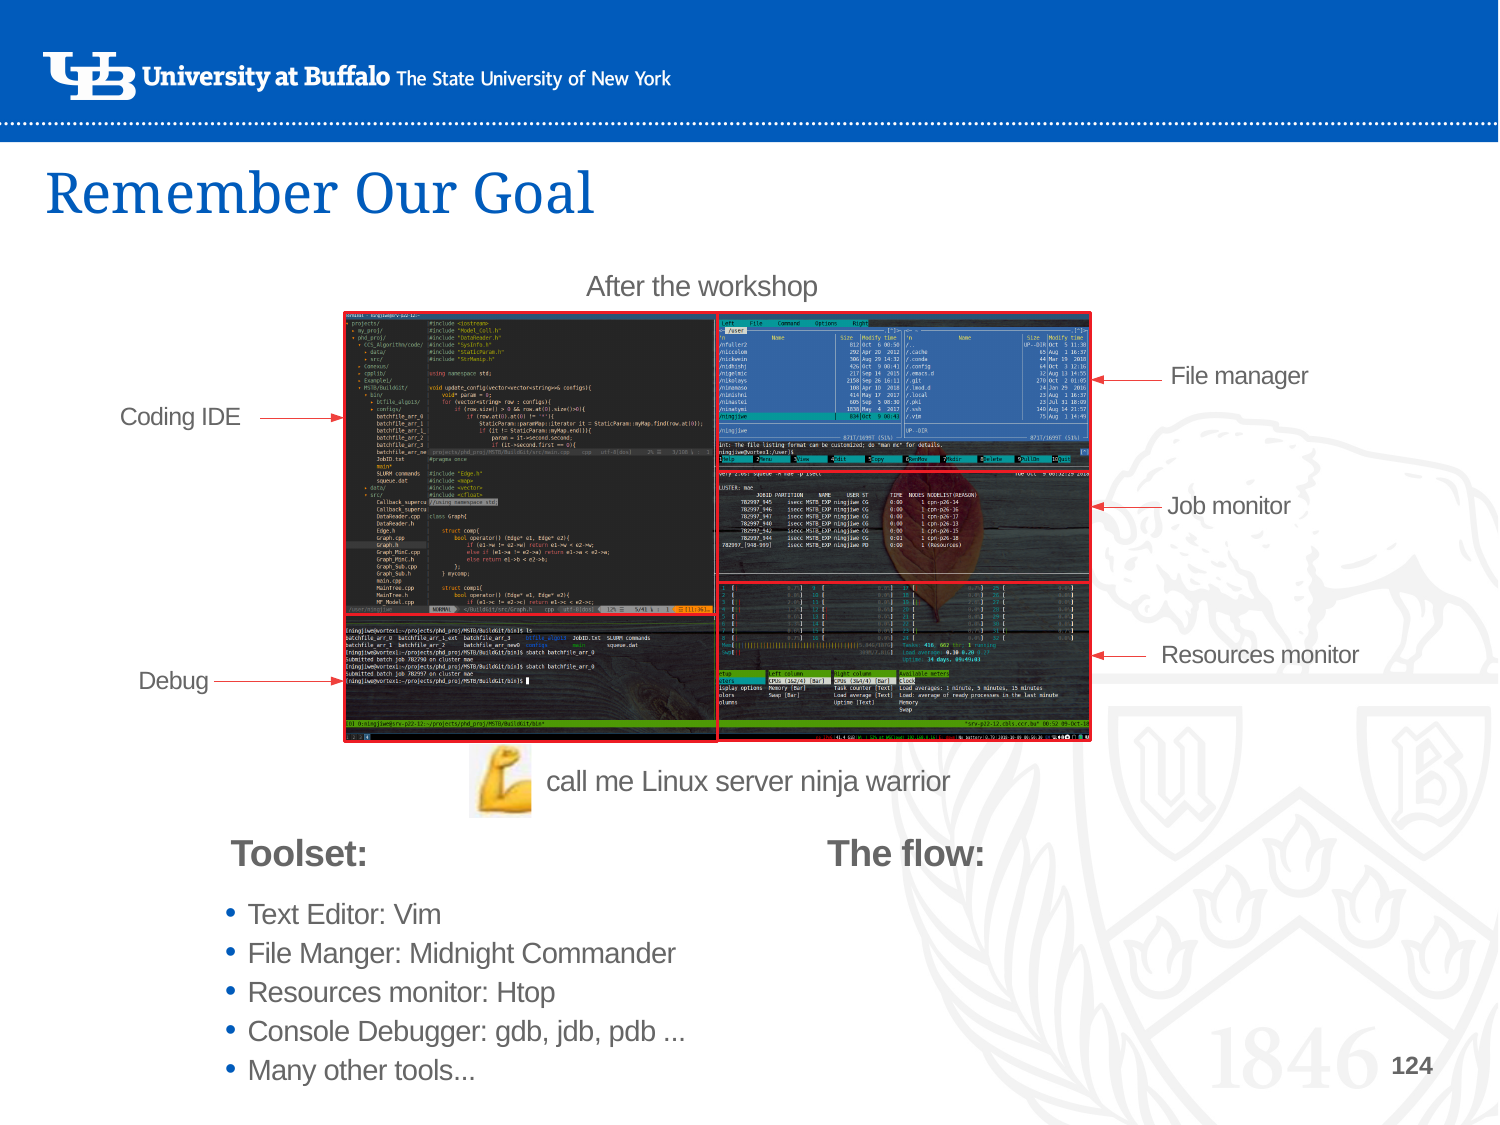

# Remember Our Goal
After the workshop
File manager
Coding IDE
Job monitor
Resources monitor
Debug
call me Linux server ninja warrior
Toolset:
The flow:
Text Editor: Vim
File Manger: Midnight Commander
Resources monitor: Htop
Console Debugger: gdb, jdb, pdb ...
Many other tools...